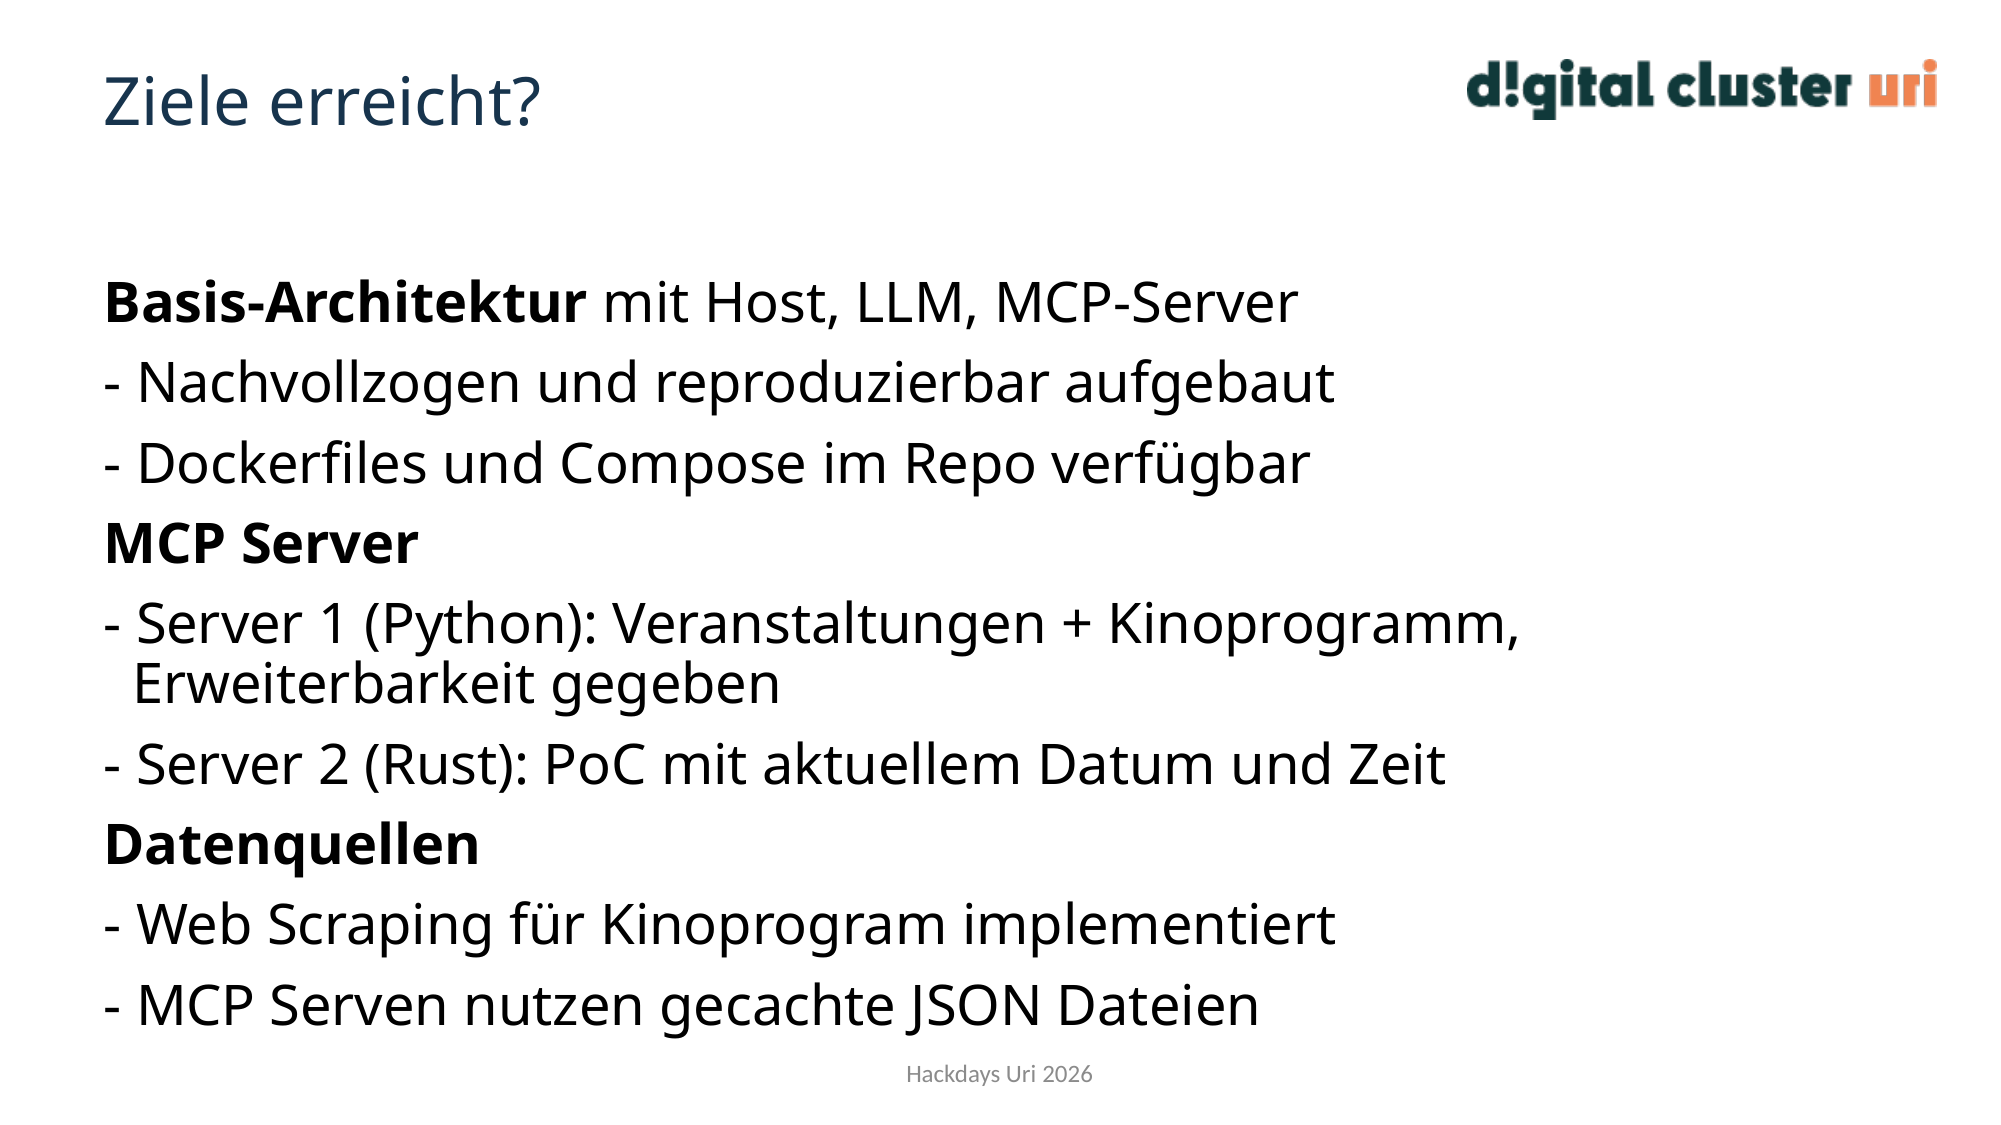

# Ziele erreicht?
Basis-Architektur mit Host, LLM, MCP-Server
- Nachvollzogen und reproduzierbar aufgebaut
- Dockerfiles und Compose im Repo verfügbar
MCP Server
- Server 1 (Python): Veranstaltungen + Kinoprogramm,
 Erweiterbarkeit gegeben
- Server 2 (Rust): PoC mit aktuellem Datum und Zeit
Datenquellen
- Web Scraping für Kinoprogram implementiert
- MCP Serven nutzen gecachte JSON Dateien
Hackdays Uri 2026